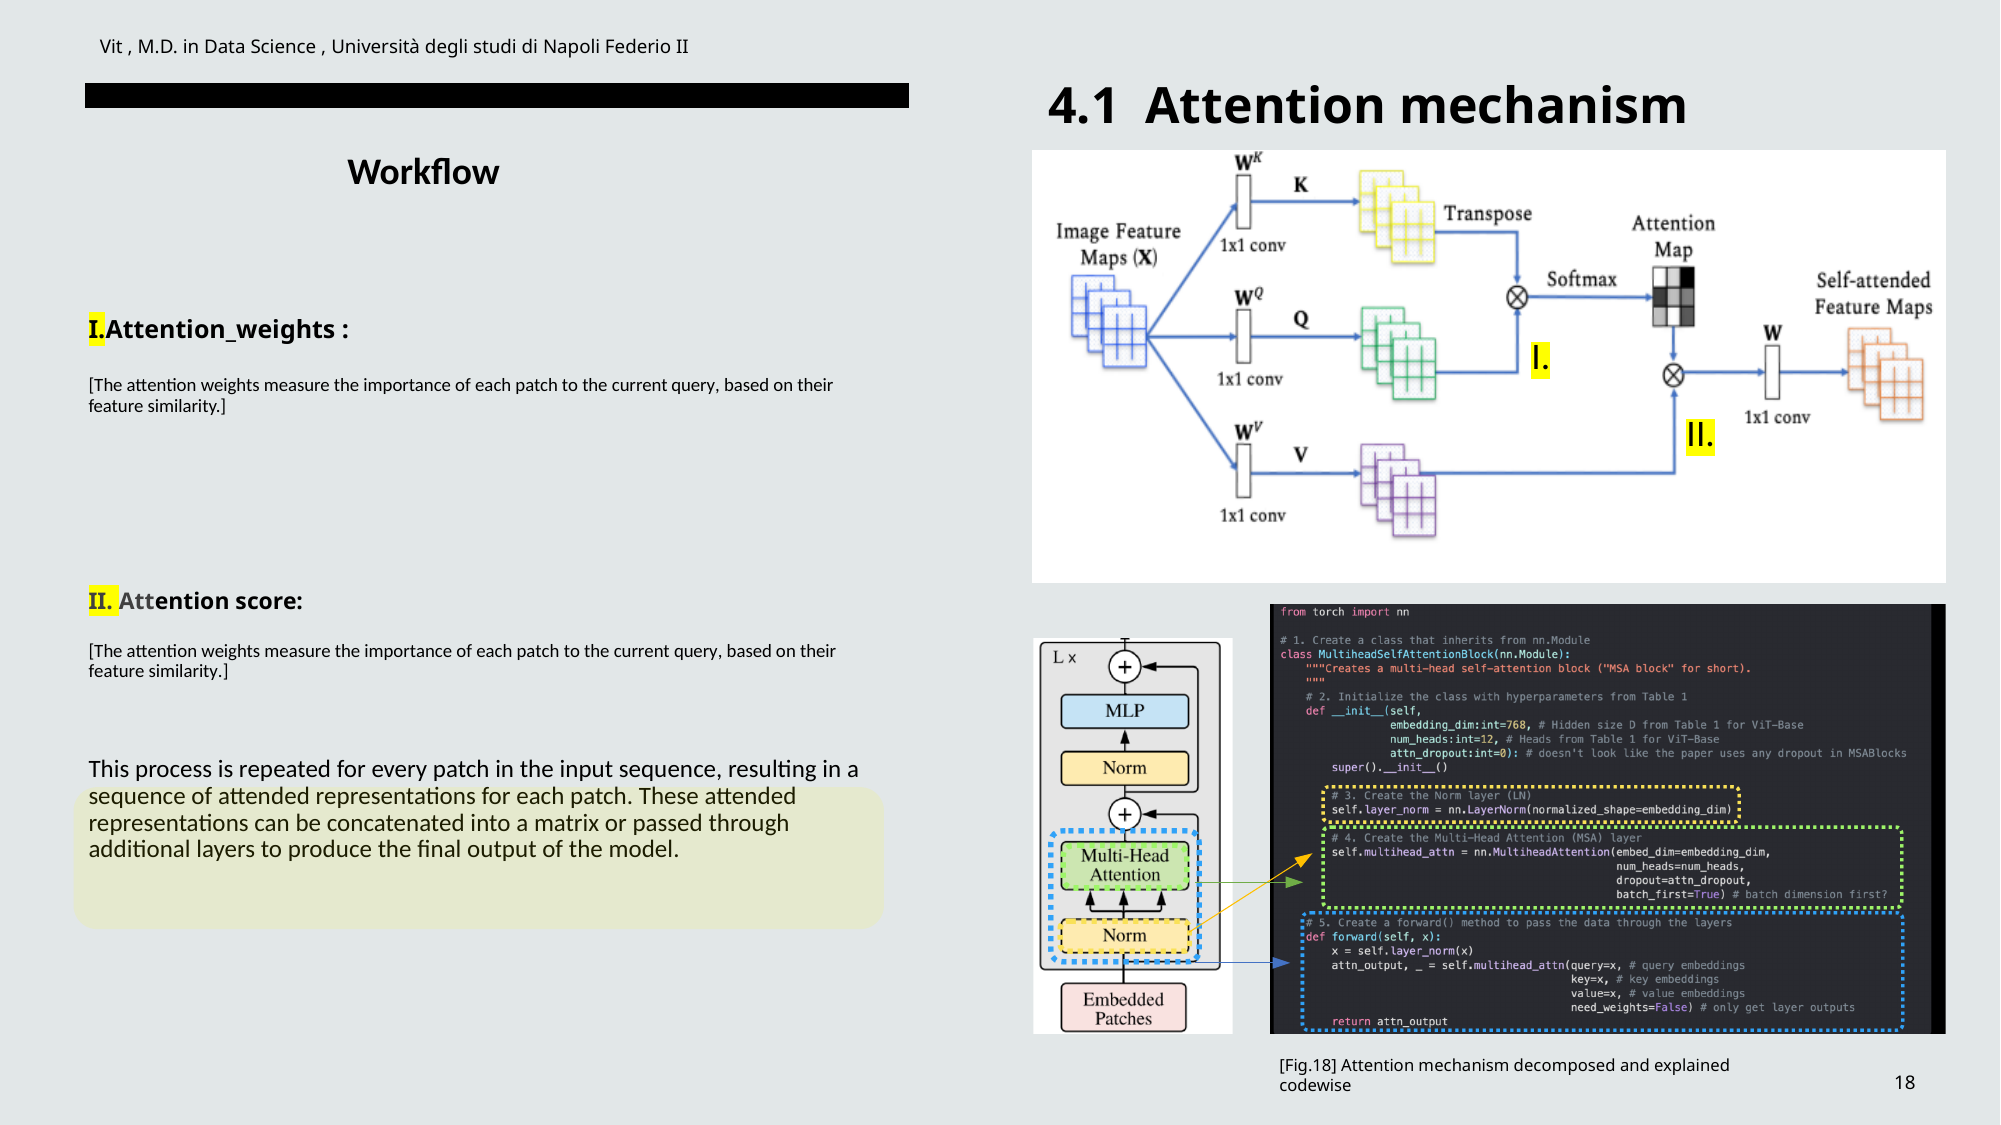

Vit , M.D. in Data Science , Università degli studi di Napoli Federio II
4.1 Attention mechanism
Workflow
I.Attention_weights :
[The attention weights measure the importance of each patch to the current query, based on their feature similarity.]
II. Attention score:
[The attention weights measure the importance of each patch to the current query, based on their feature similarity.]
This process is repeated for every patch in the input sequence, resulting in a sequence of attended representations for each patch. These attended representations can be concatenated into a matrix or passed through additional layers to produce the final output of the model.
I.
II.
[Fig.18] Attention mechanism decomposed and explained codewise